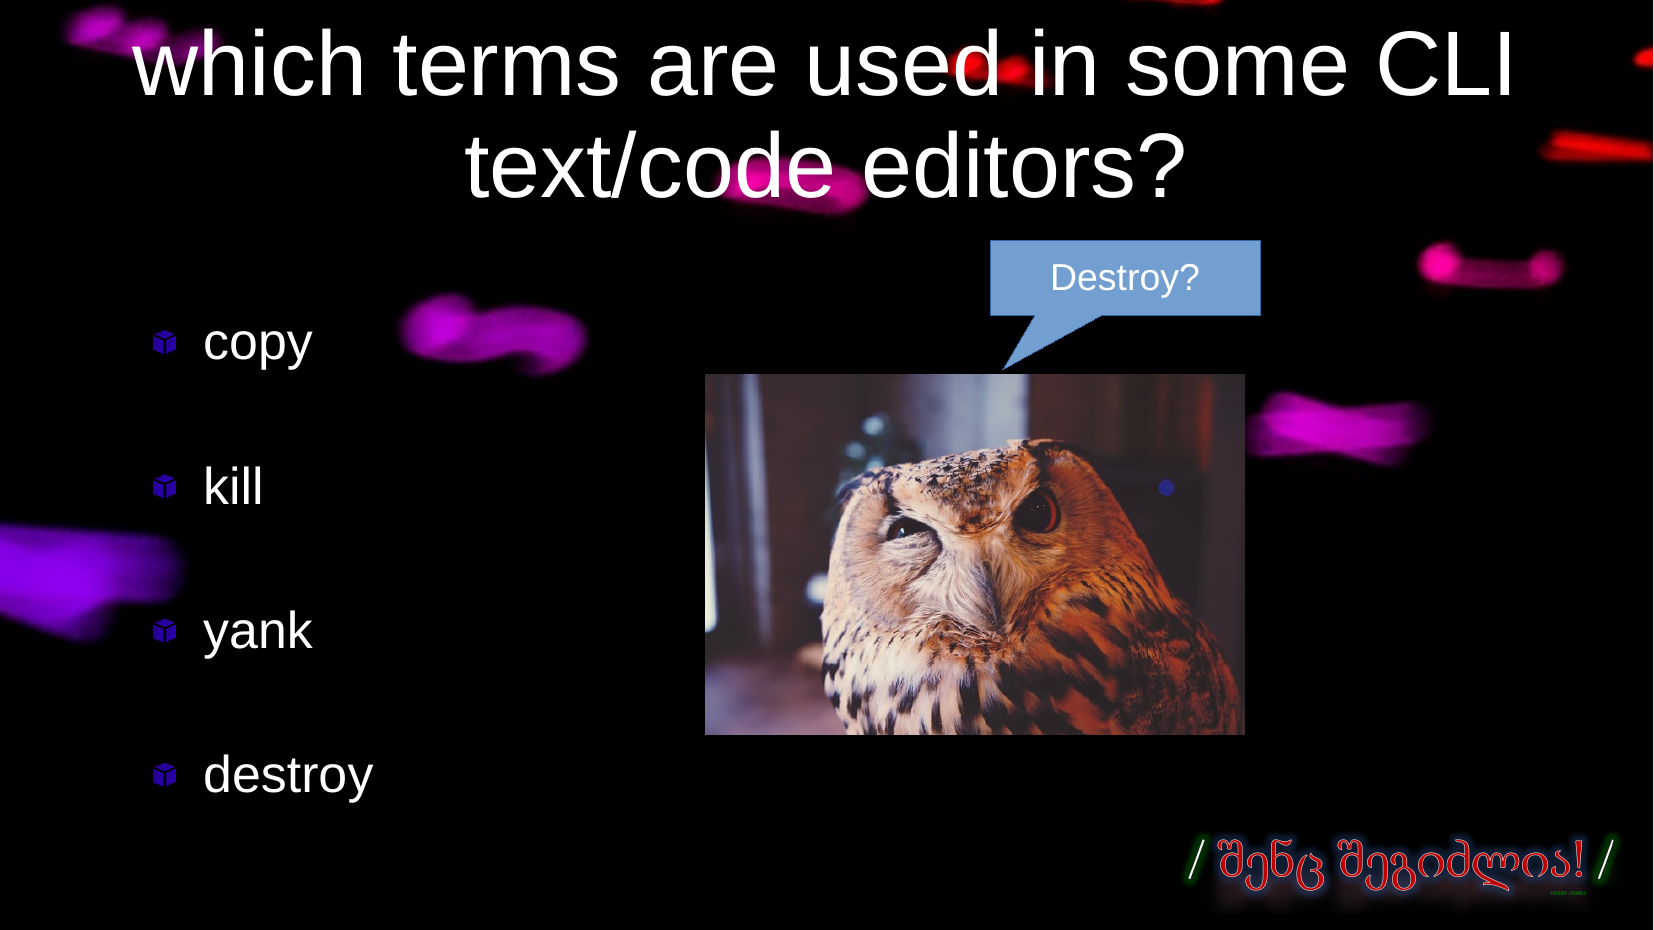

# which terms are used in some CLI text/code editors?
Destroy?
copy
kill
yank
destroy